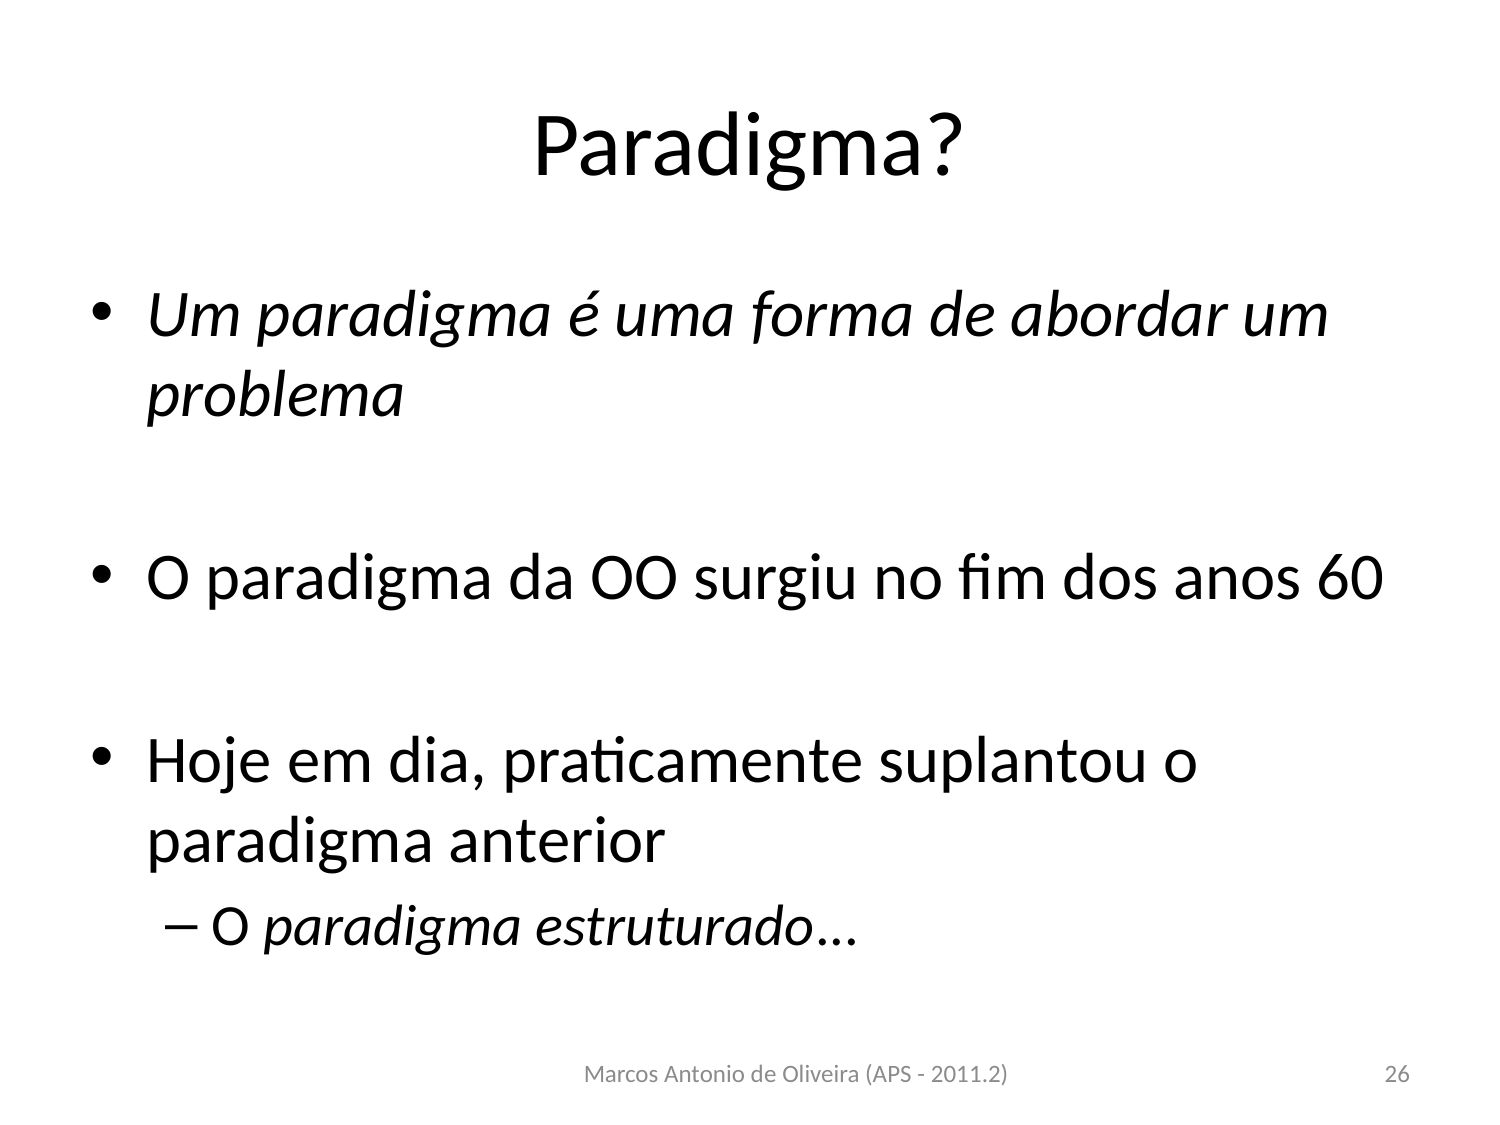

# Paradigma?
Um paradigma é uma forma de abordar um problema
O paradigma da OO surgiu no fim dos anos 60
Hoje em dia, praticamente suplantou o paradigma anterior
O paradigma estruturado...
Marcos Antonio de Oliveira (APS - 2011.2)